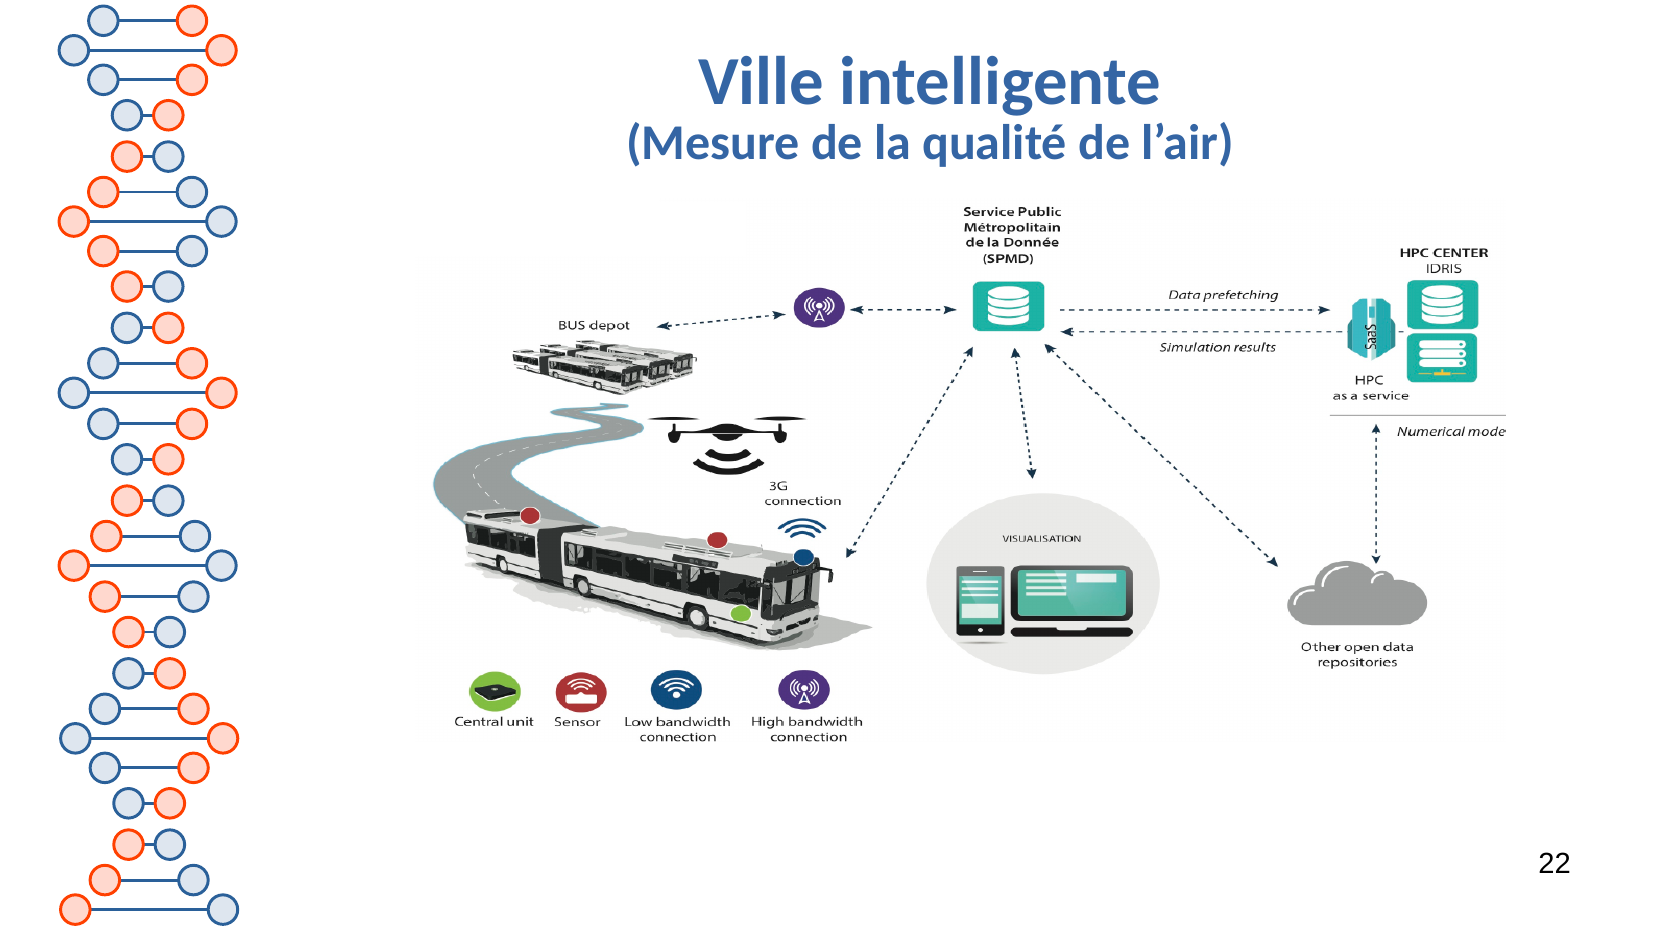

# Ville intelligente (Mesure de la qualité de l’air)
22